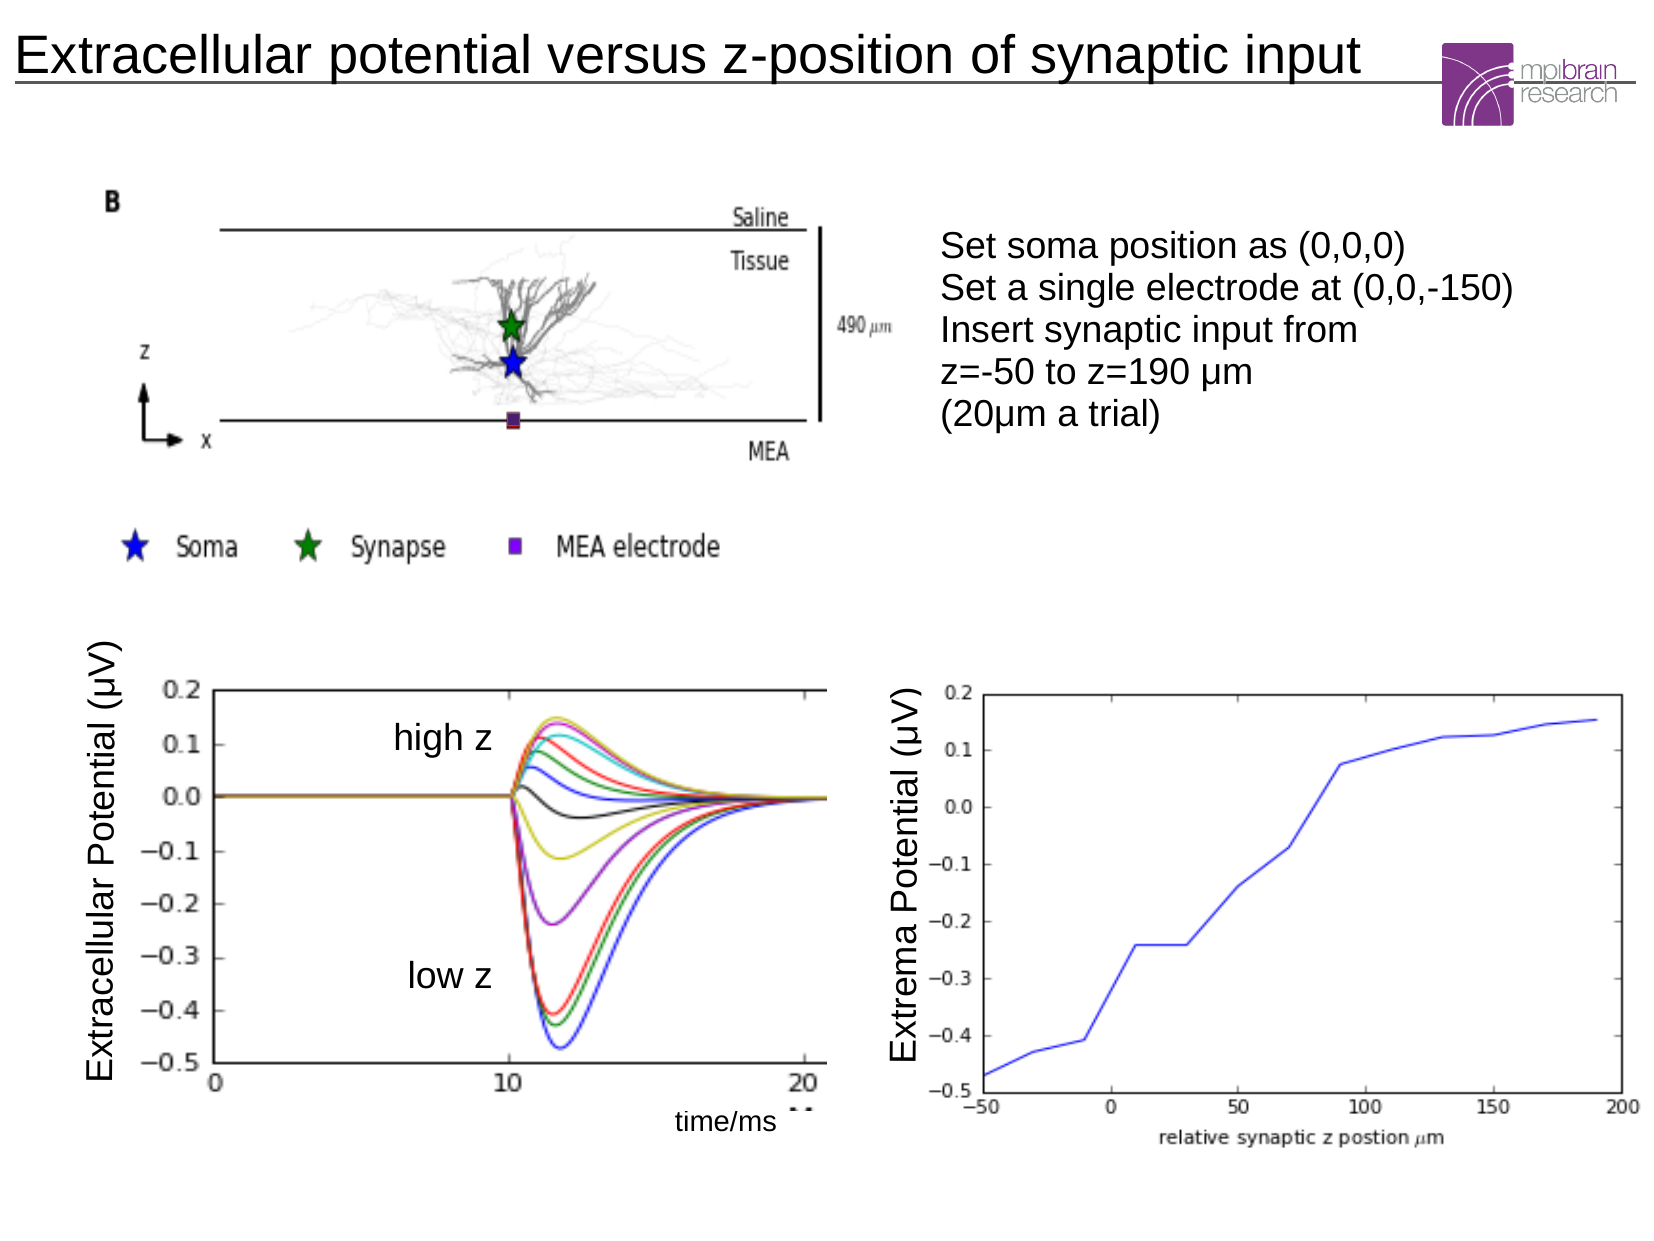

# Extracellular potential versus z-position of synaptic input
Set soma position as (0,0,0)
Set a single electrode at (0,0,-150)
Insert synaptic input from
z=-50 to z=190 μm
(20μm a trial)
high z
Extracellular Potential (μV)
Extrema Potential (μV)
low z
time/ms